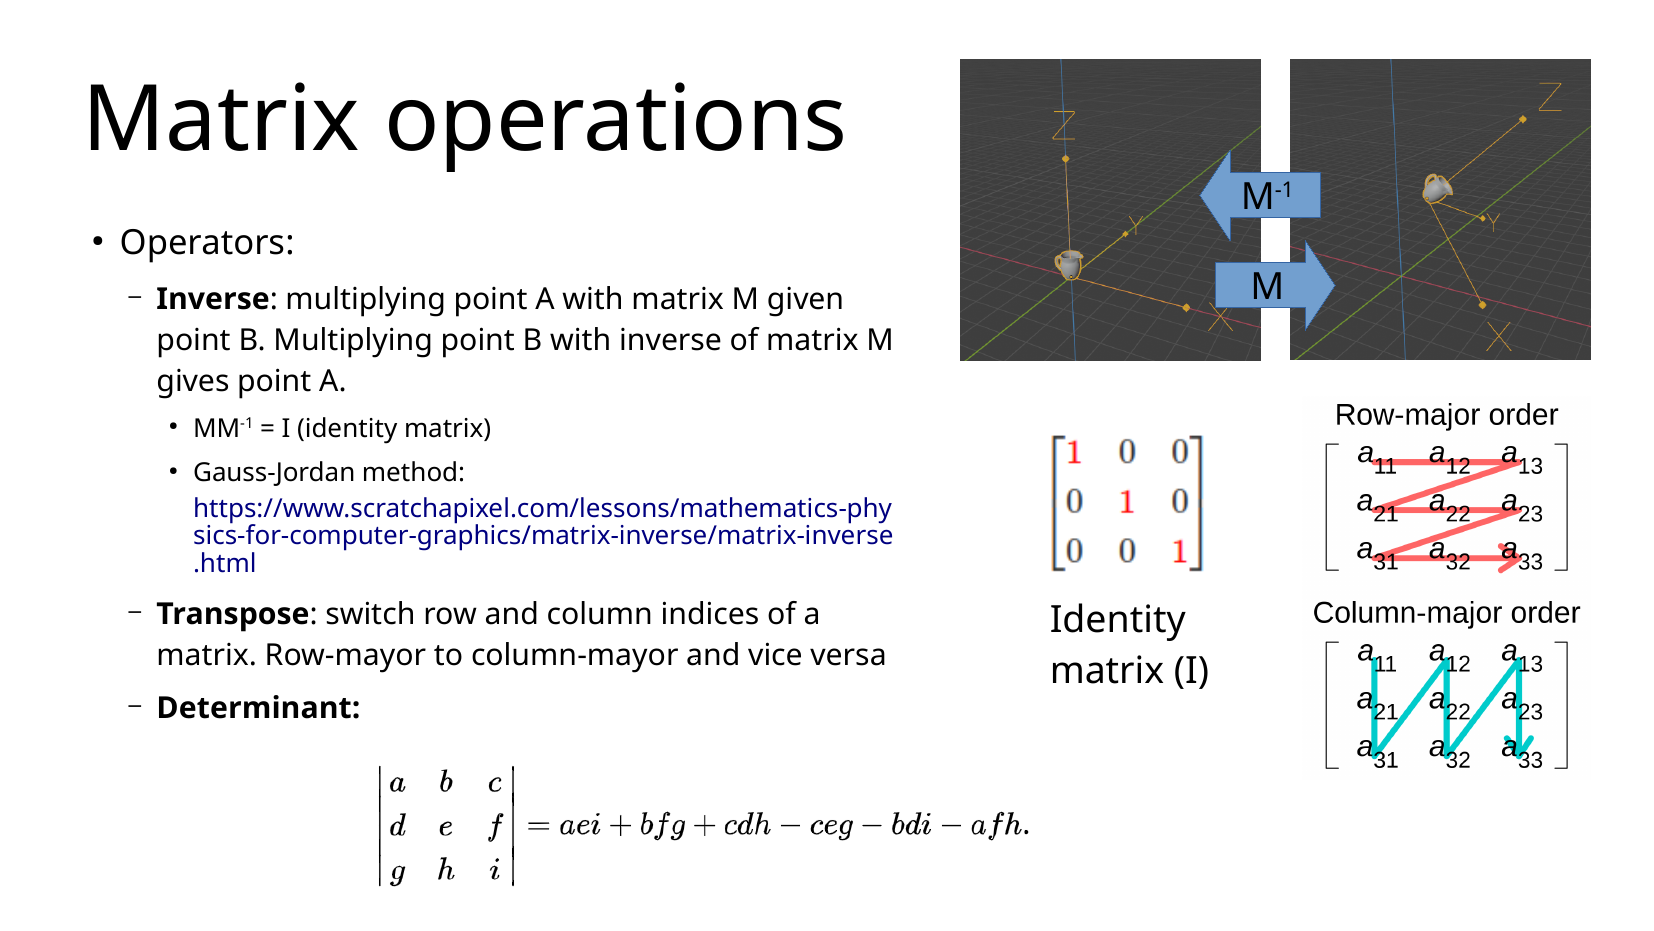

# Matrix operations
M-1
Operators:
Inverse: multiplying point A with matrix M given point B. Multiplying point B with inverse of matrix M gives point A.
MM-1 = I (identity matrix)
Gauss-Jordan method: https://www.scratchapixel.com/lessons/mathematics-physics-for-computer-graphics/matrix-inverse/matrix-inverse.html
Transpose: switch row and column indices of a matrix. Row-mayor to column-mayor and vice versa
Determinant:
M
Identity matrix (I)